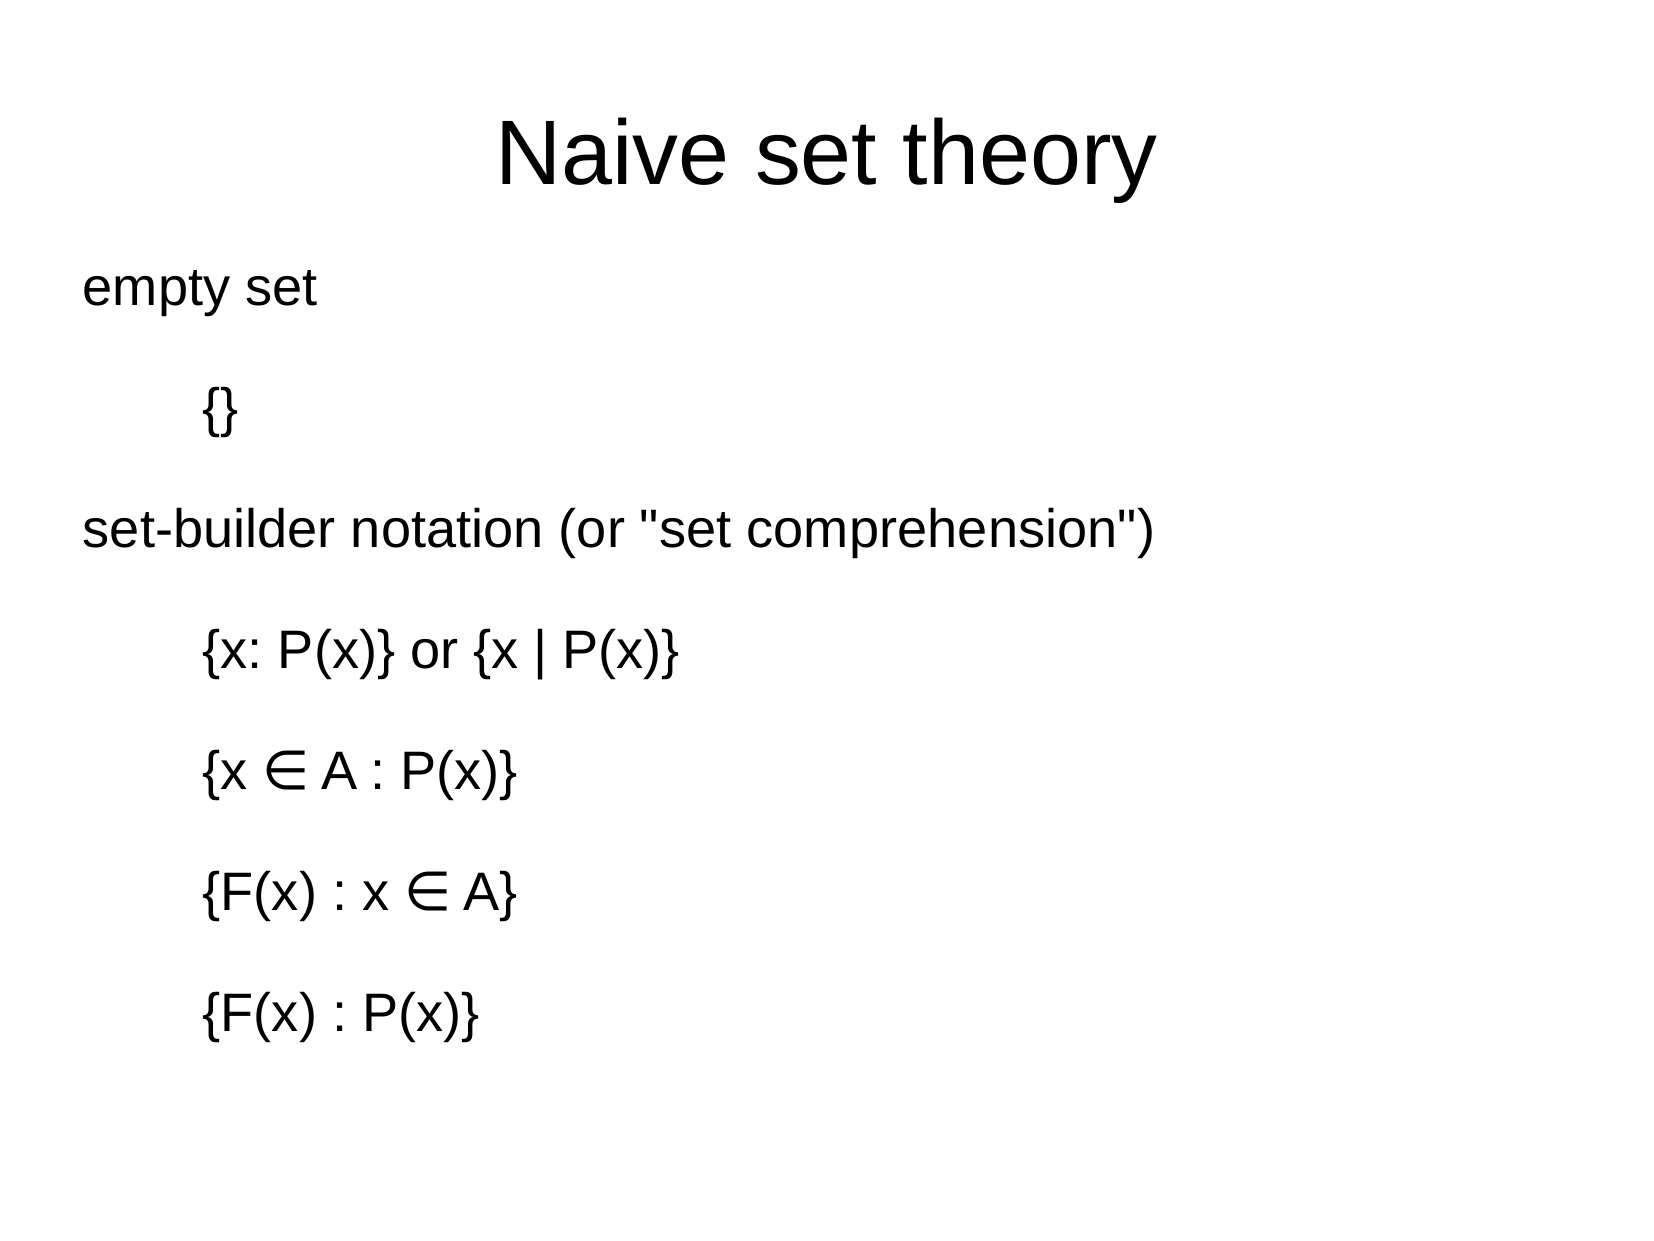

# Naive set theory
empty set
 {}
set-builder notation (or "set comprehension")
 {x: P(x)} or {x | P(x)}
 {x ∈ A : P(x)}
 {F(x) : x ∈ A}
 {F(x) : P(x)}